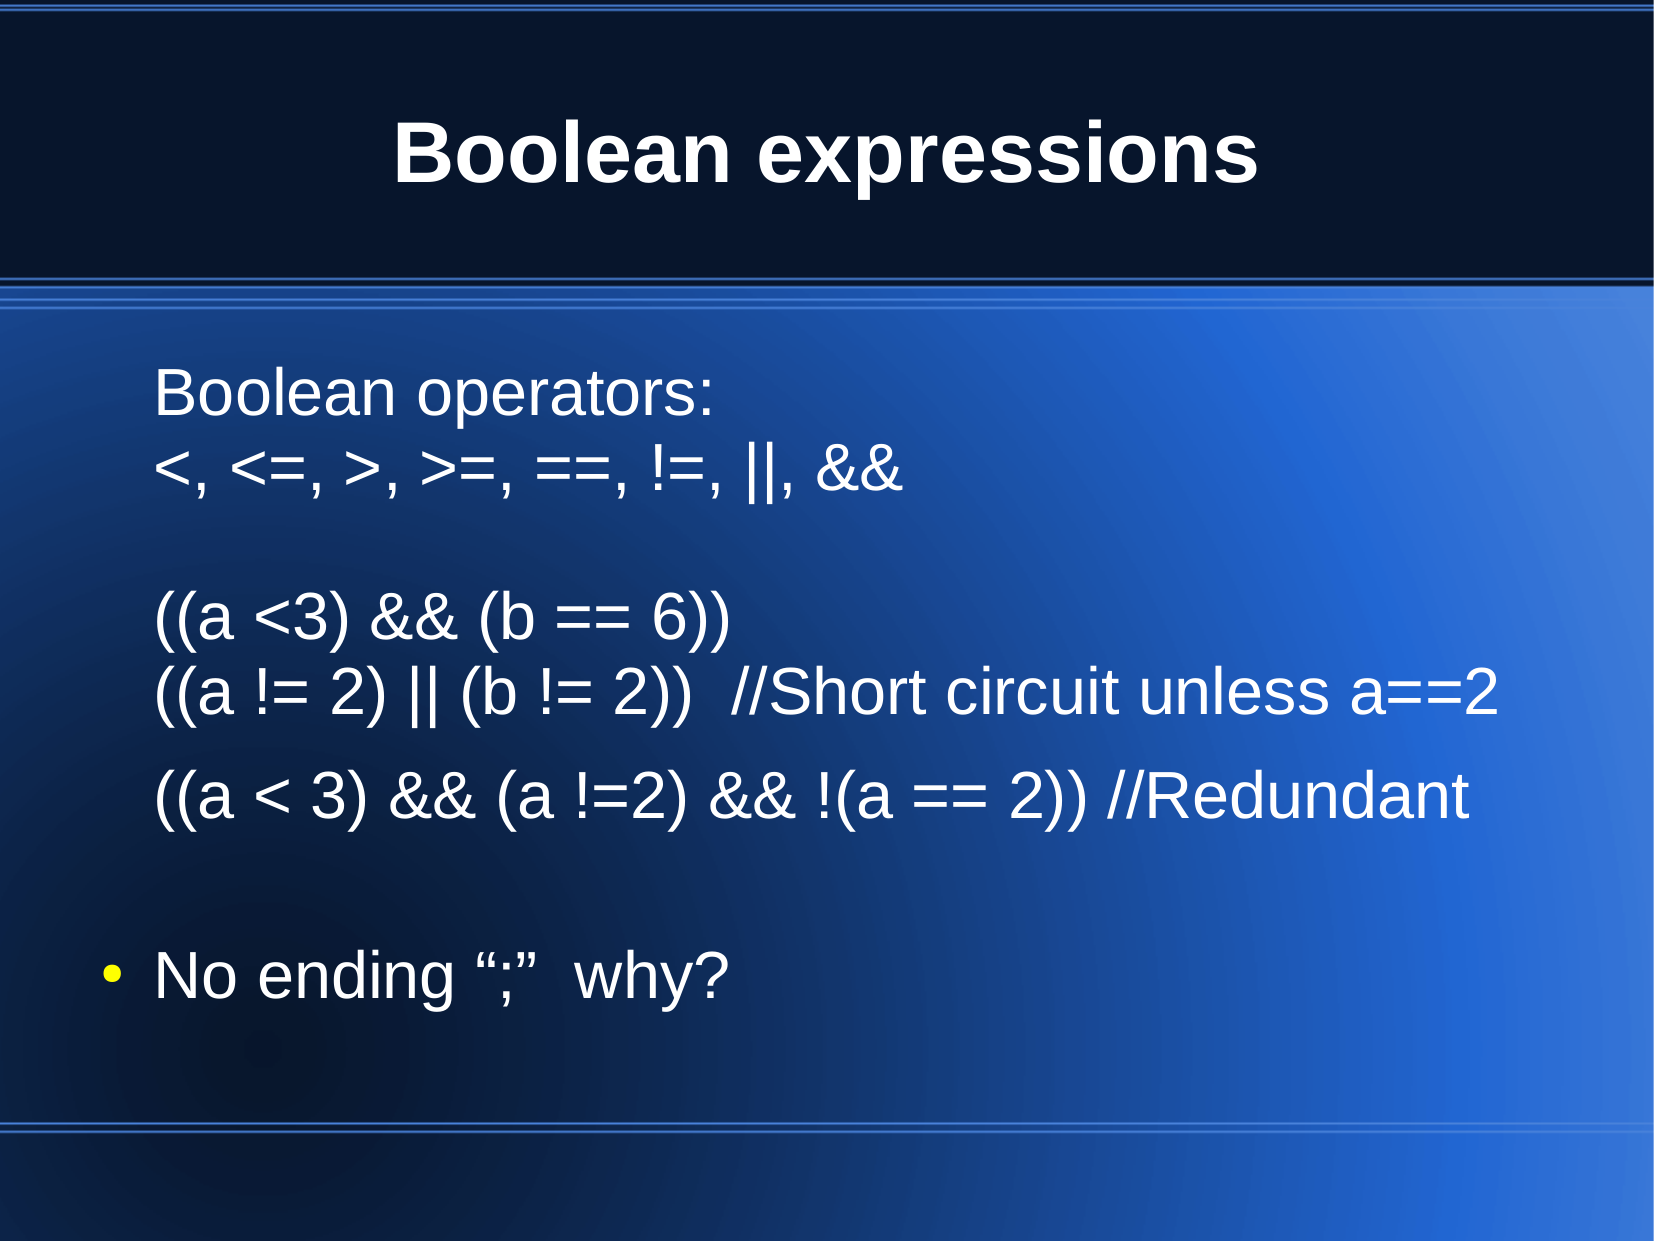

# Boolean expressions
Boolean operators:
<, <=, >, >=, ==, !=, ||, &&
((a <3) && (b == 6))
((a != 2) || (b != 2)) //Short circuit unless a==2
((a < 3) && (a !=2) && !(a == 2)) //Redundant
No ending “;” why?